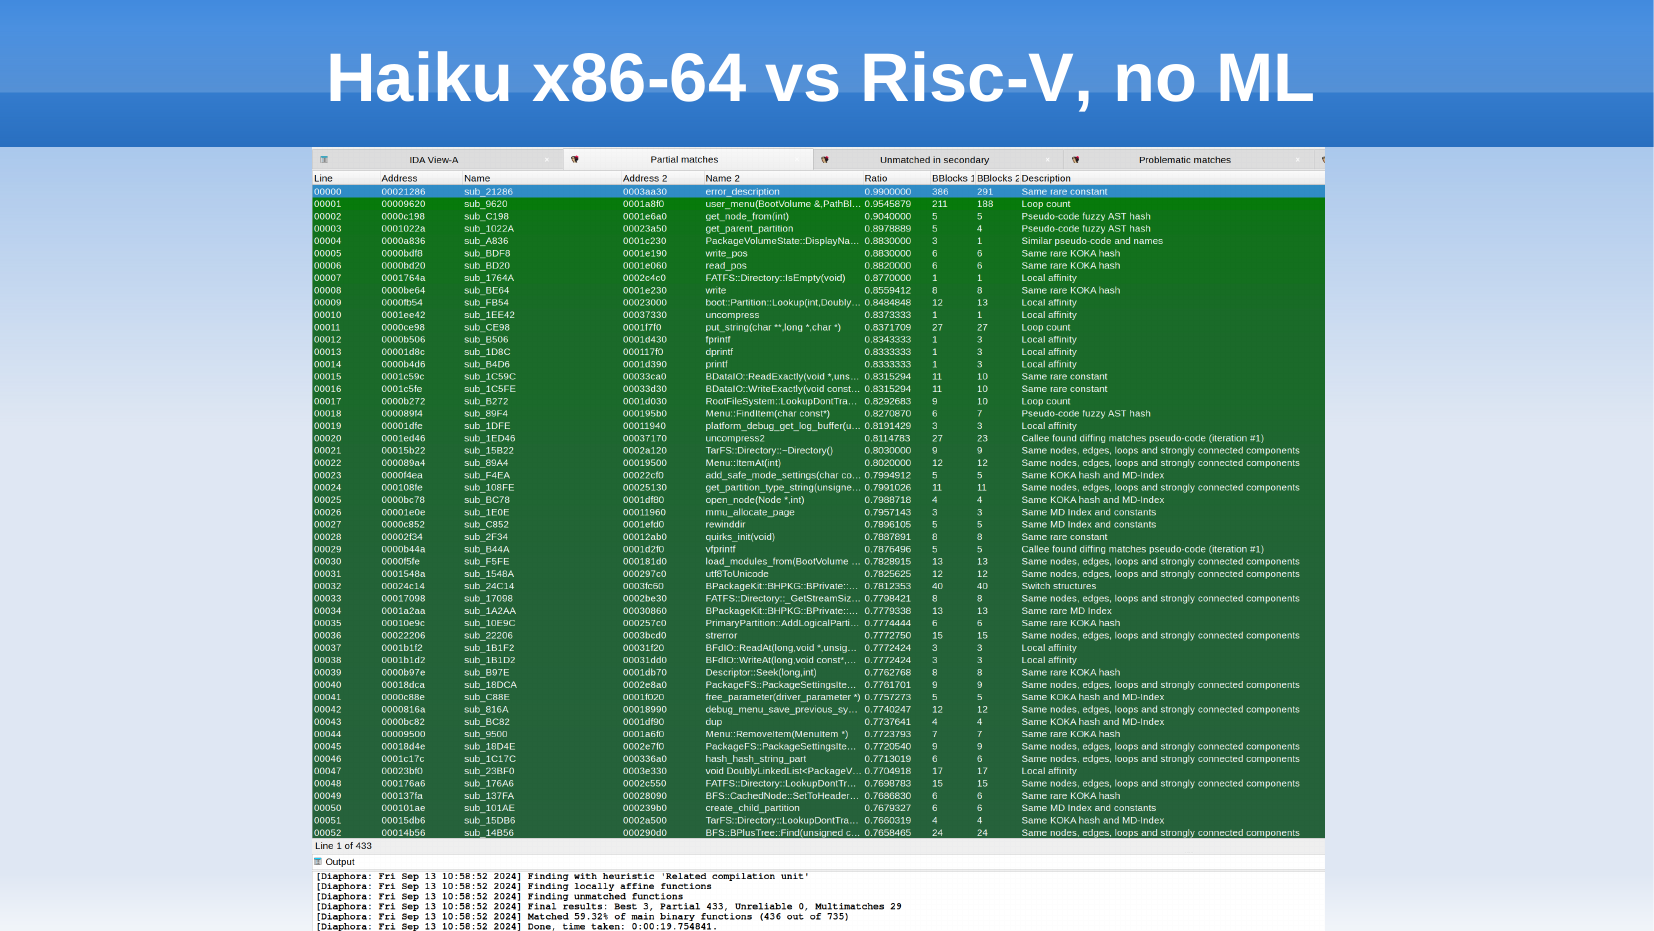

# Haiku x86-64 vs Risc-V, no ML